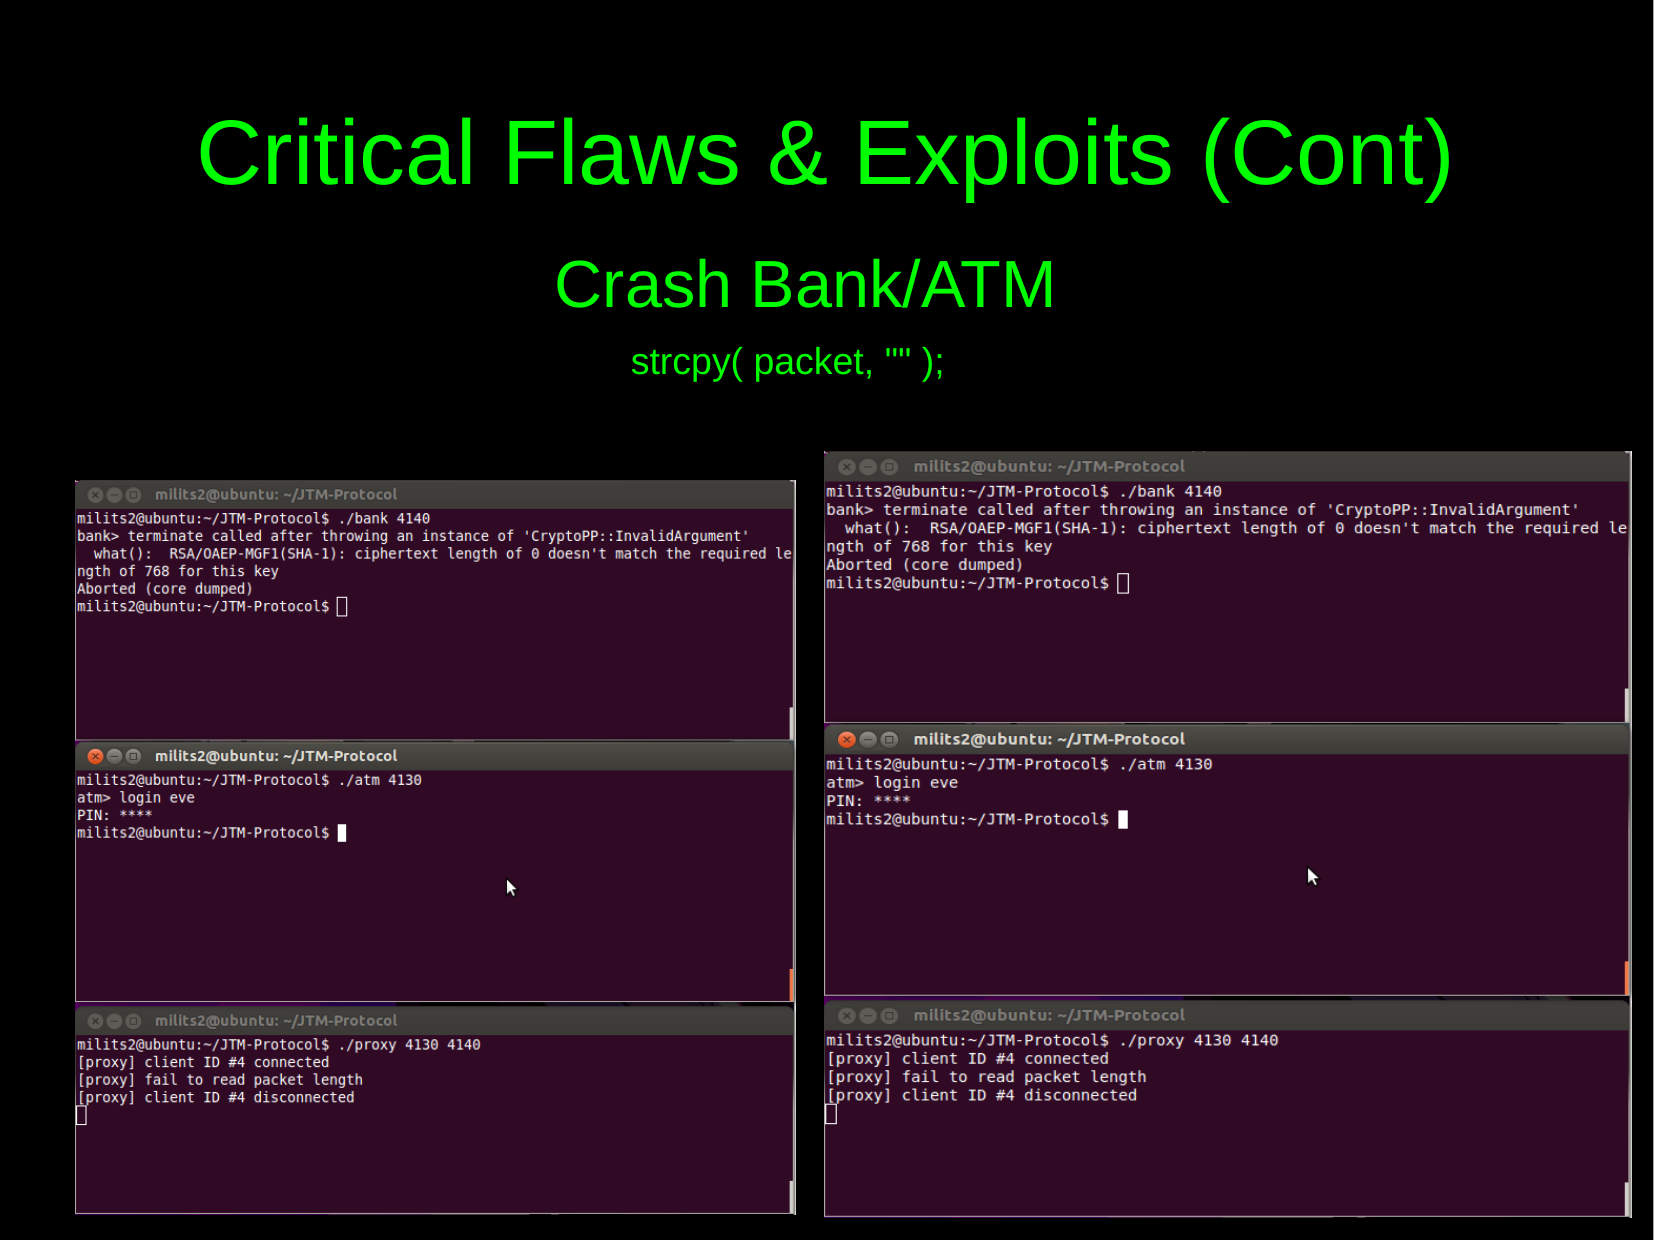

# Critical Flaws & Exploits (Cont)
Crash Bank/ATM
strcpy( packet, "" );